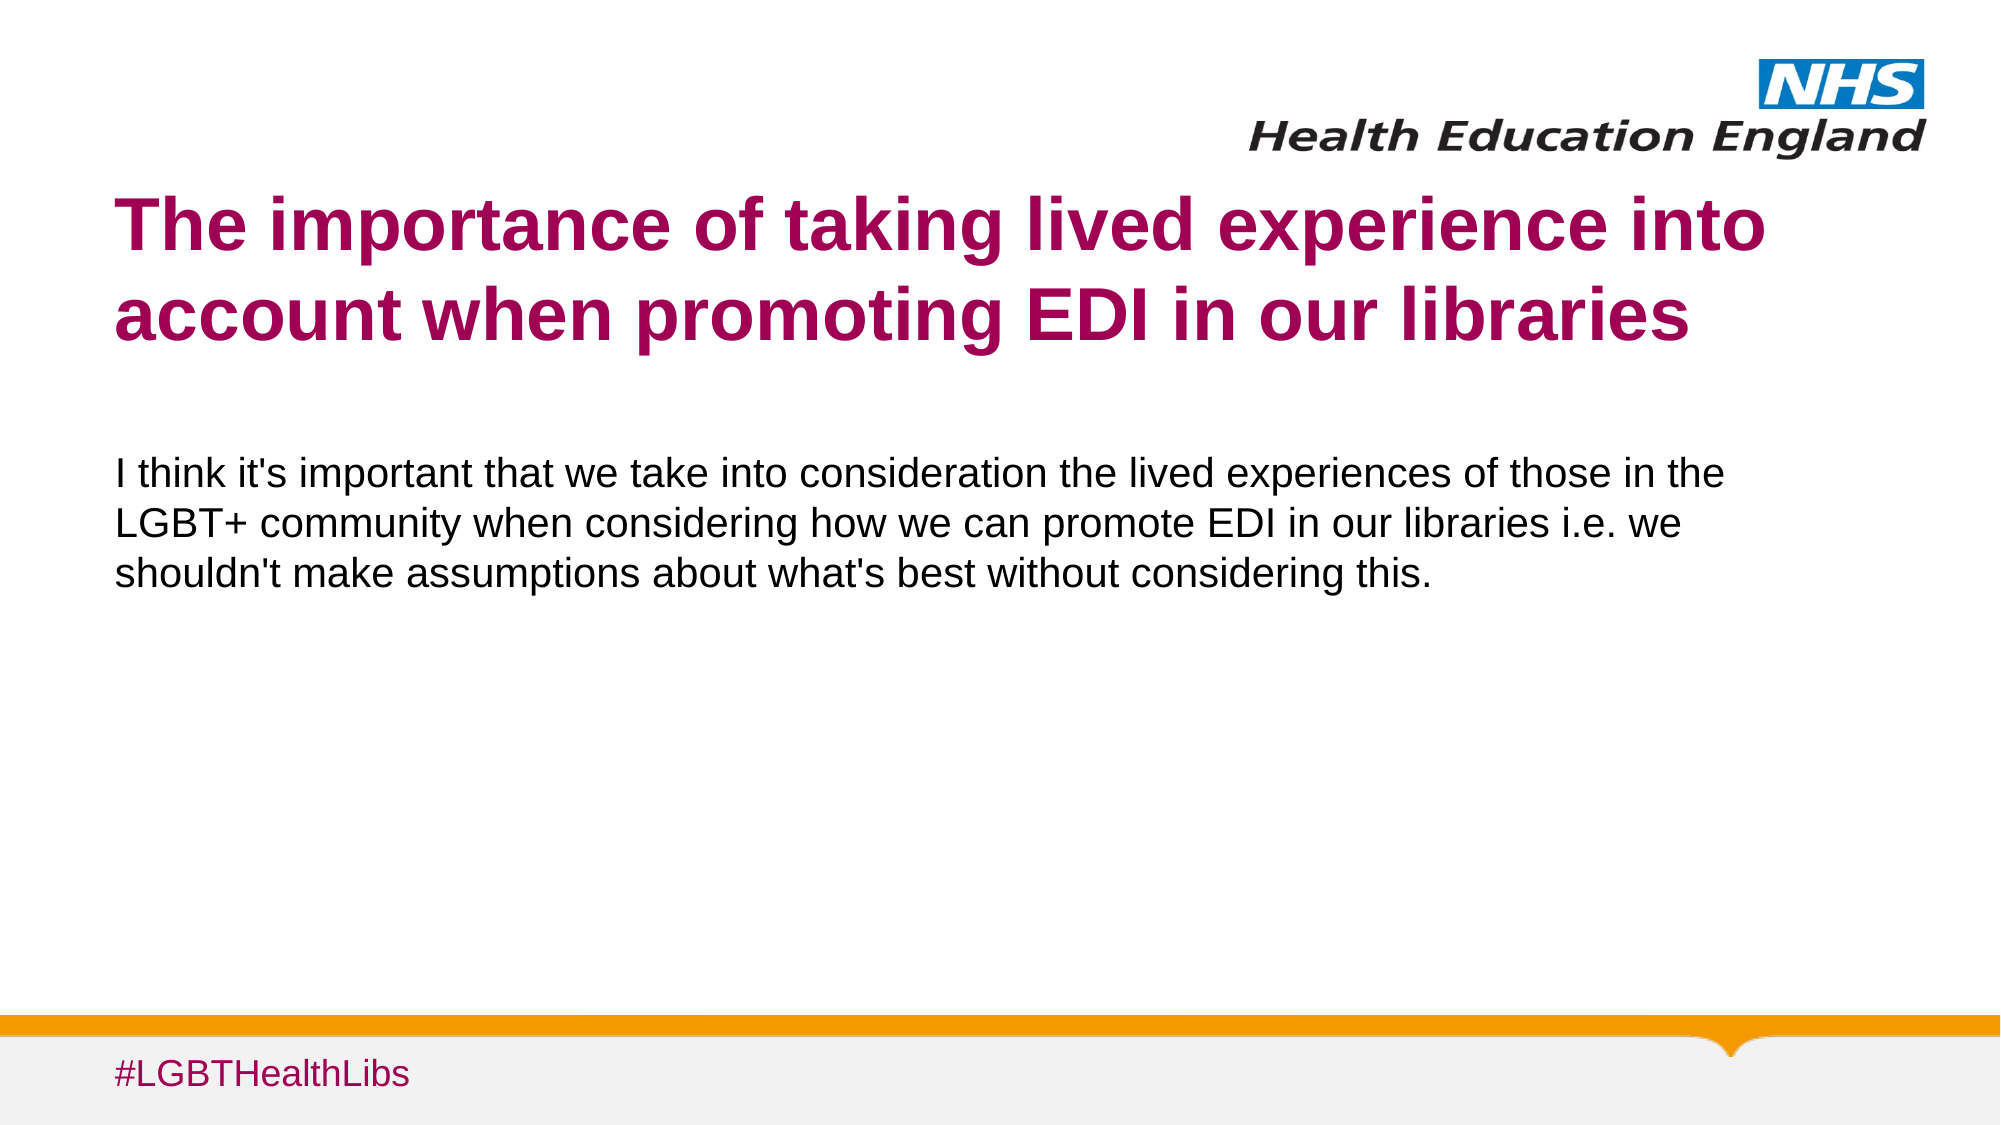

# The importance of taking lived experience into account when promoting EDI in our libraries I think it's important that we take into consideration the lived experiences of those in the LGBT+ community when considering how we can promote EDI in our libraries i.e. we shouldn't make assumptions about what's best without considering this.
#LGBTHealthLibs